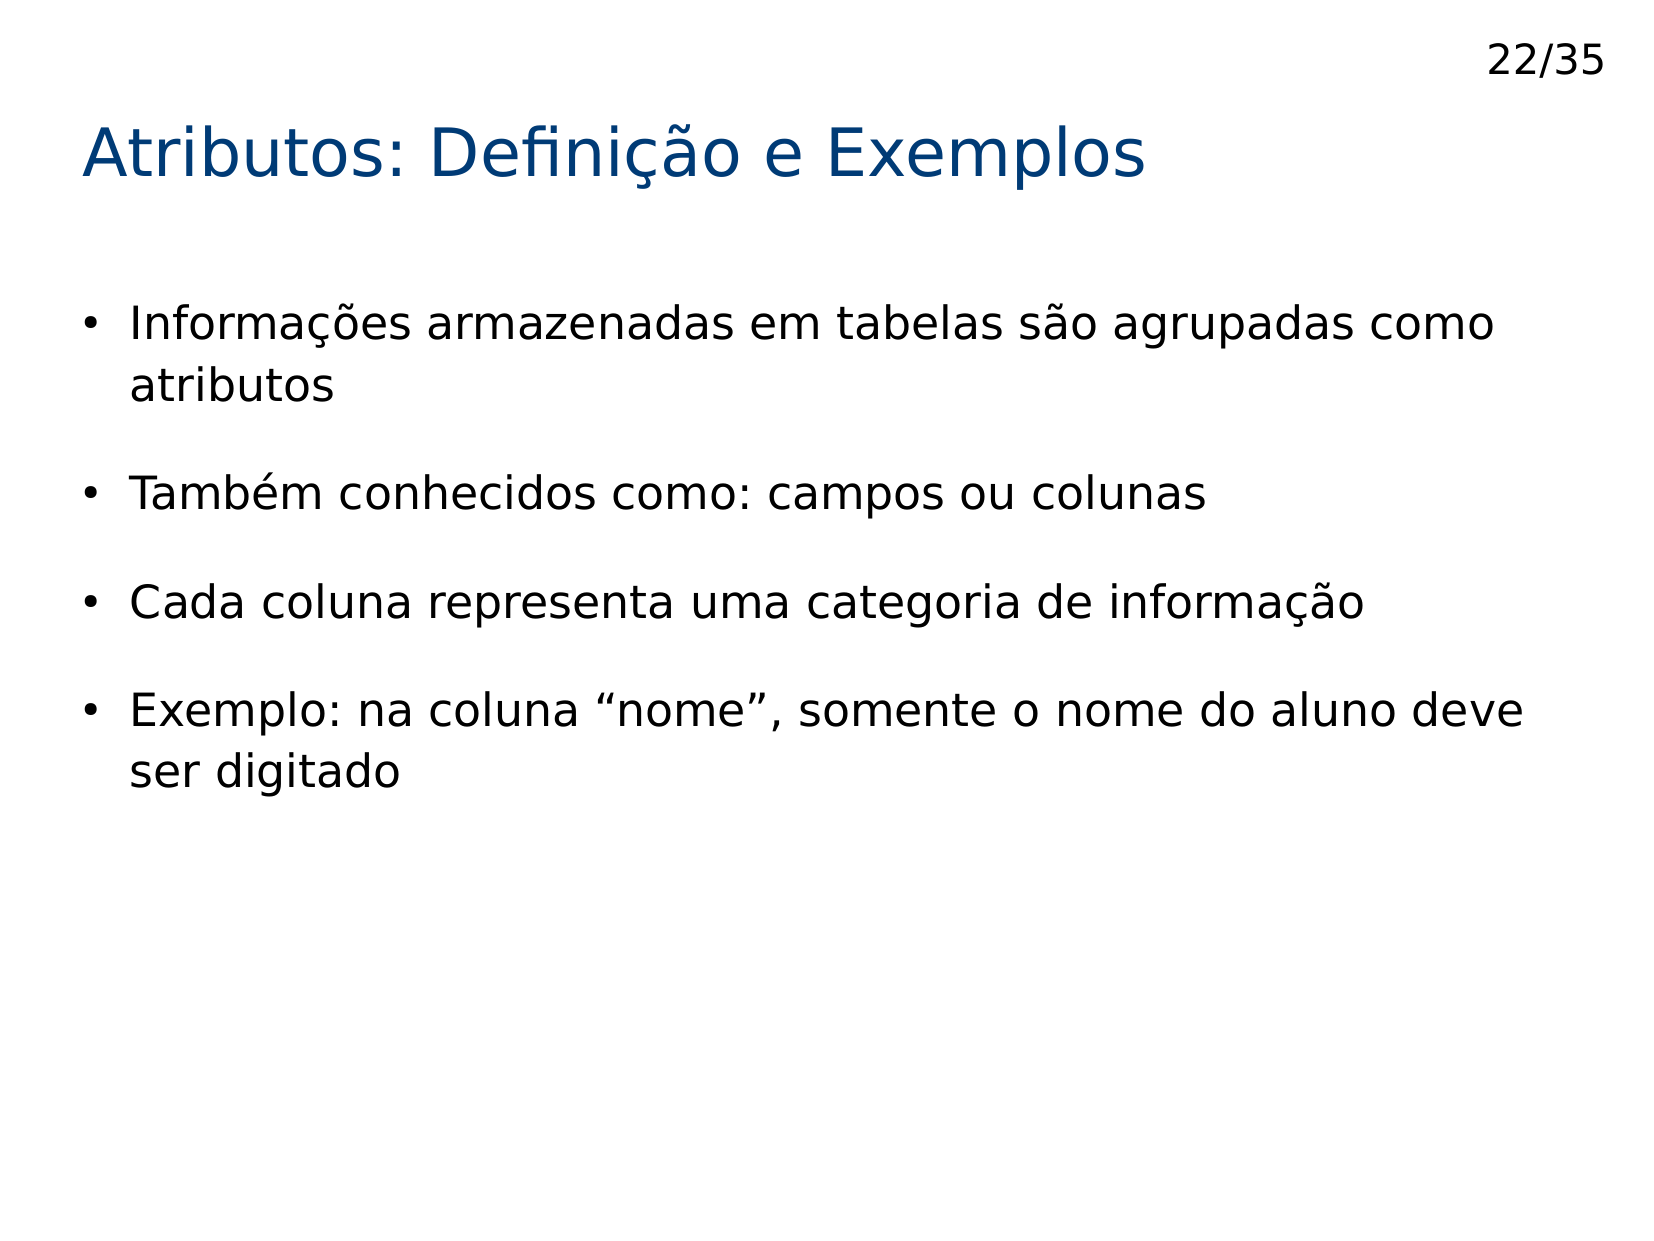

22
# Atributos: Definição e Exemplos
Informações armazenadas em tabelas são agrupadas como atributos
Também conhecidos como: campos ou colunas
Cada coluna representa uma categoria de informação
Exemplo: na coluna “nome”, somente o nome do aluno deve ser digitado